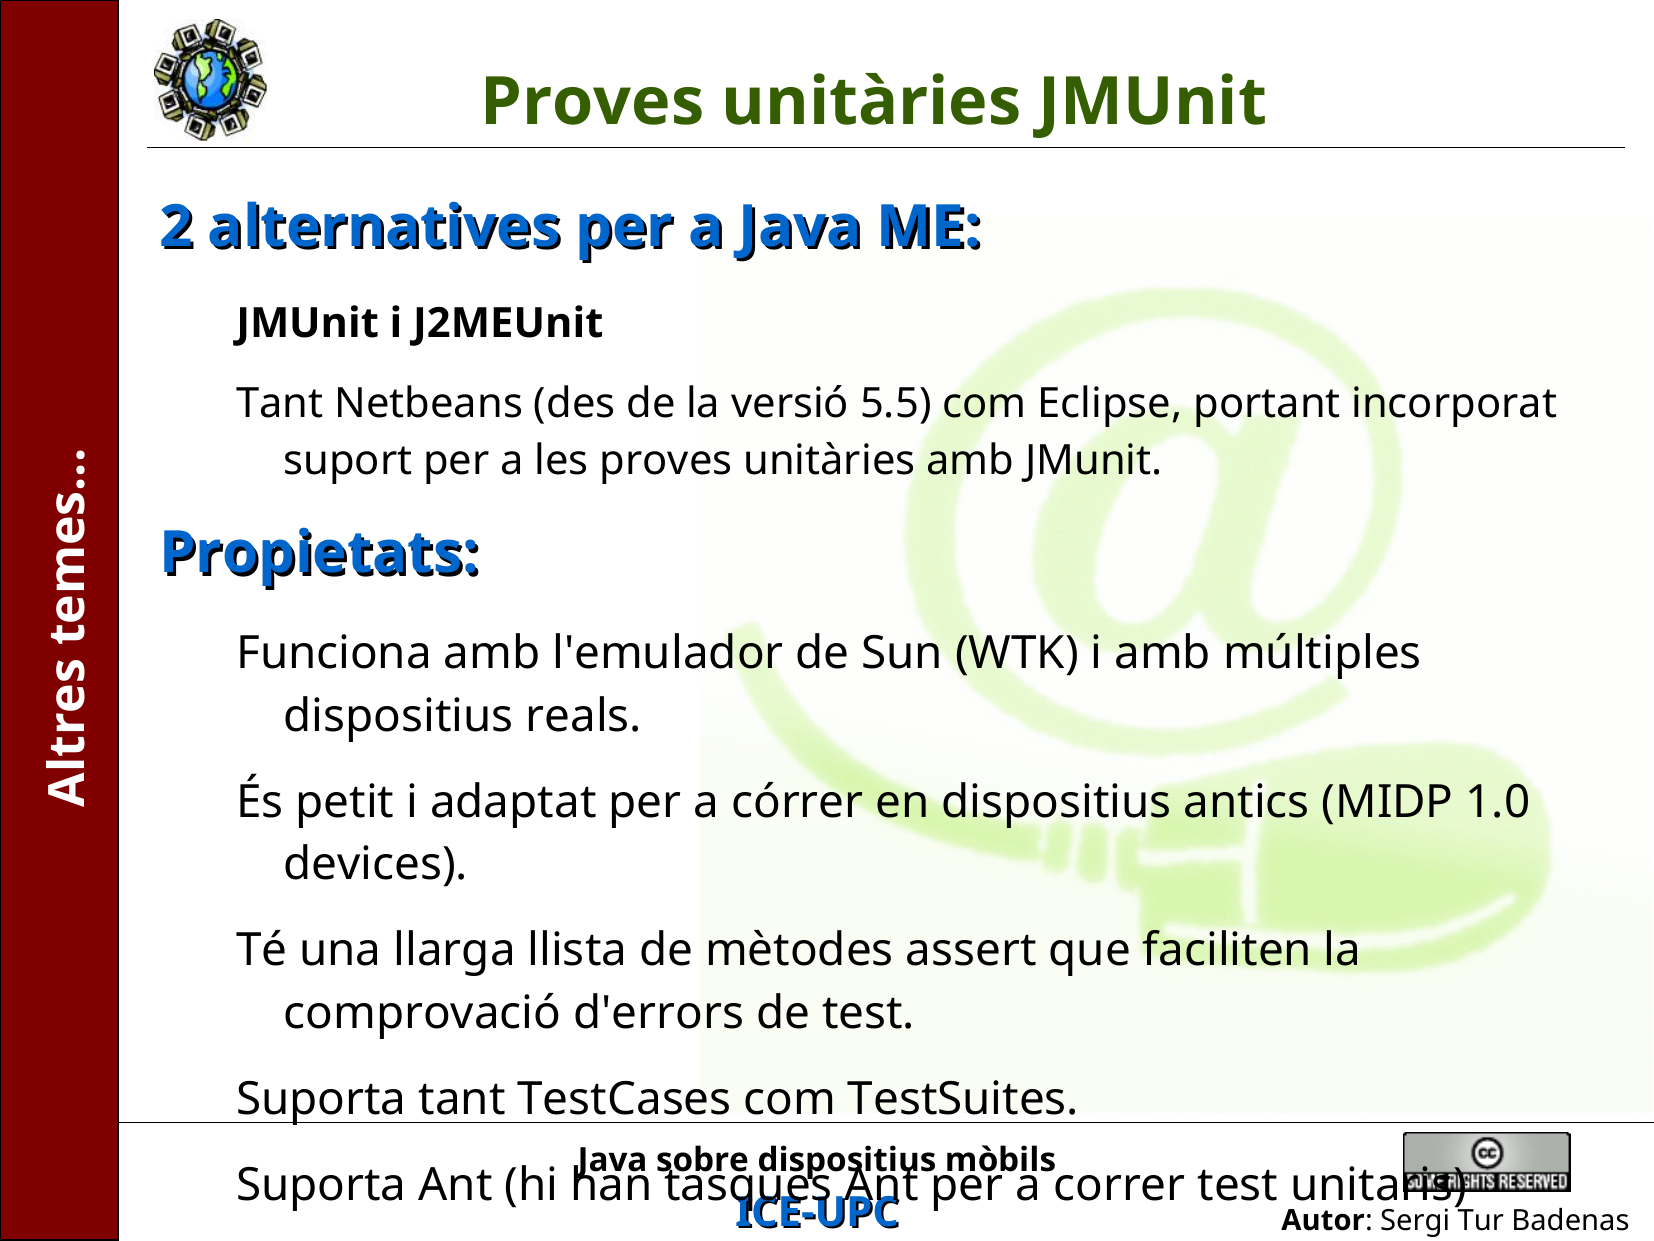

# Proves unitàries JMUnit
2 alternatives per a Java ME:
JMUnit i J2MEUnit
Tant Netbeans (des de la versió 5.5) com Eclipse, portant incorporat suport per a les proves unitàries amb JMunit.
Propietats:
Funciona amb l'emulador de Sun (WTK) i amb múltiples dispositius reals.
És petit i adaptat per a córrer en dispositius antics (MIDP 1.0 devices).
Té una llarga llista de mètodes assert que faciliten la comprovació d'errors de test.
Suporta tant TestCases com TestSuites.
Suporta Ant (hi han tasques Ant per a correr test unitaris)